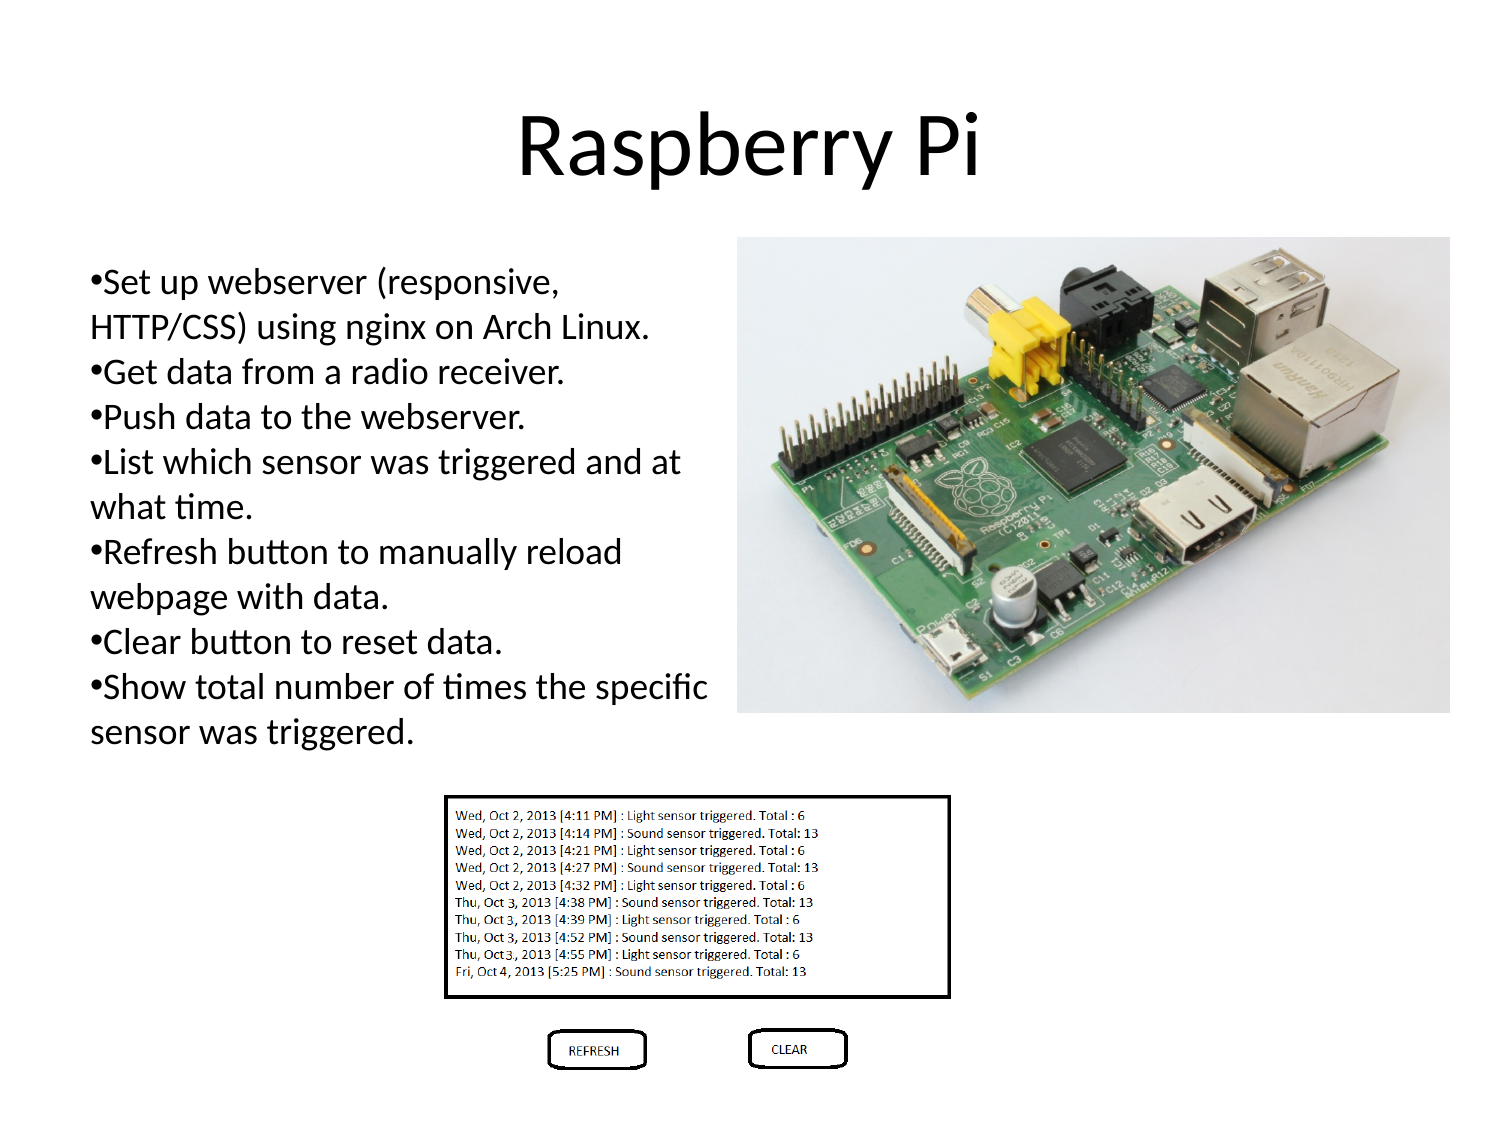

# Raspberry Pi
Set up webserver (responsive, HTTP/CSS) using nginx on Arch Linux.
Get data from a radio receiver.
Push data to the webserver.
List which sensor was triggered and at what time.
Refresh button to manually reload webpage with data.
Clear button to reset data.
Show total number of times the specific sensor was triggered.